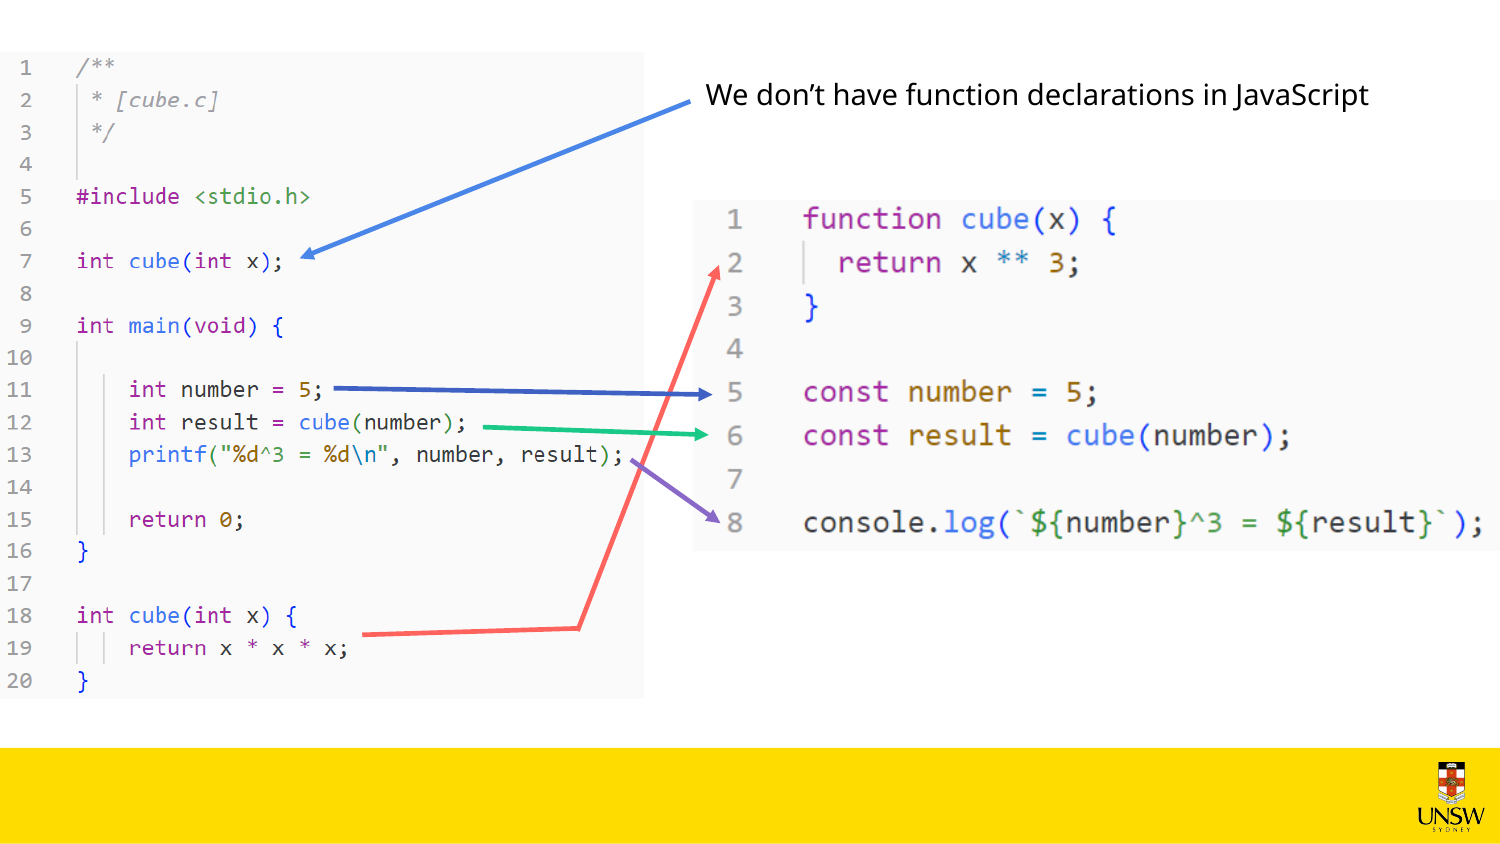

We don’t have function declarations in JavaScript